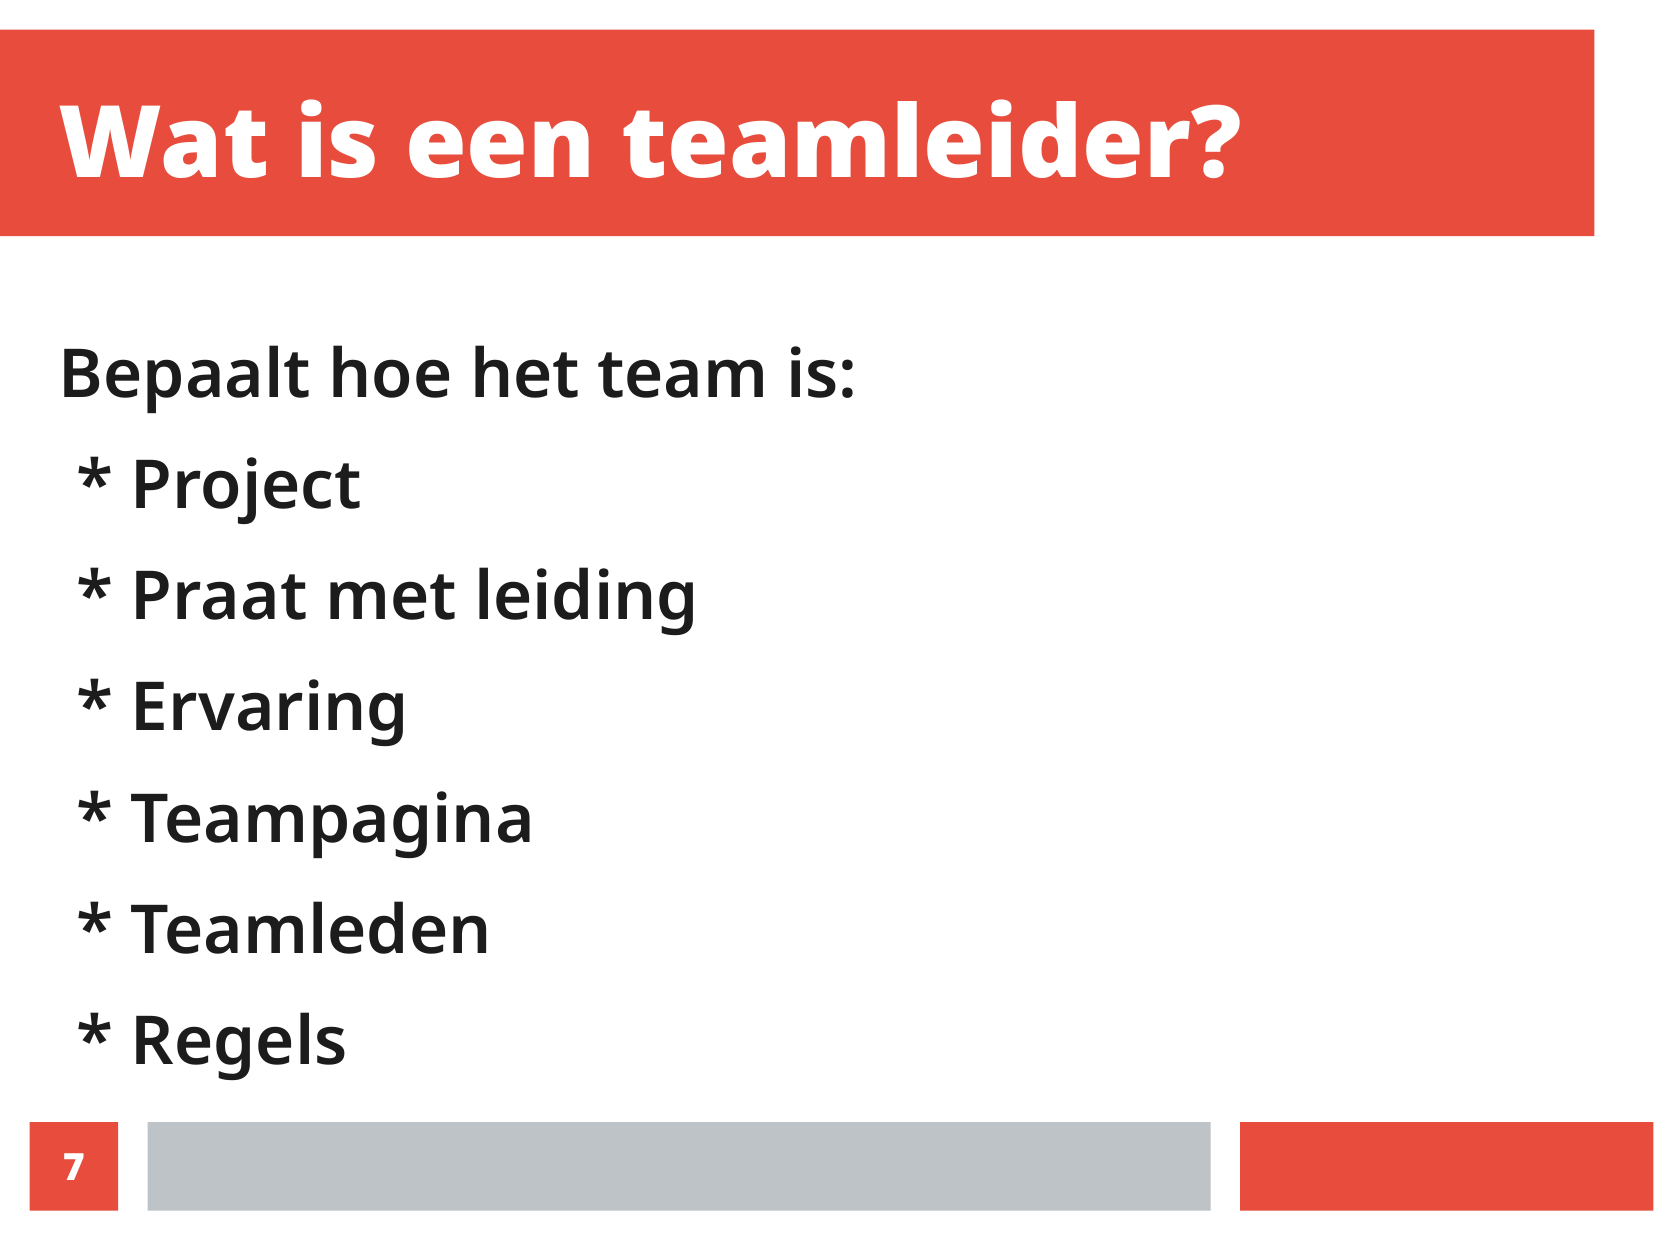

# Wat is een teamleider?
Bepaalt hoe het team is:
 * Project
 * Praat met leiding
 * Ervaring
 * Teampagina
 * Teamleden
 * Regels
7